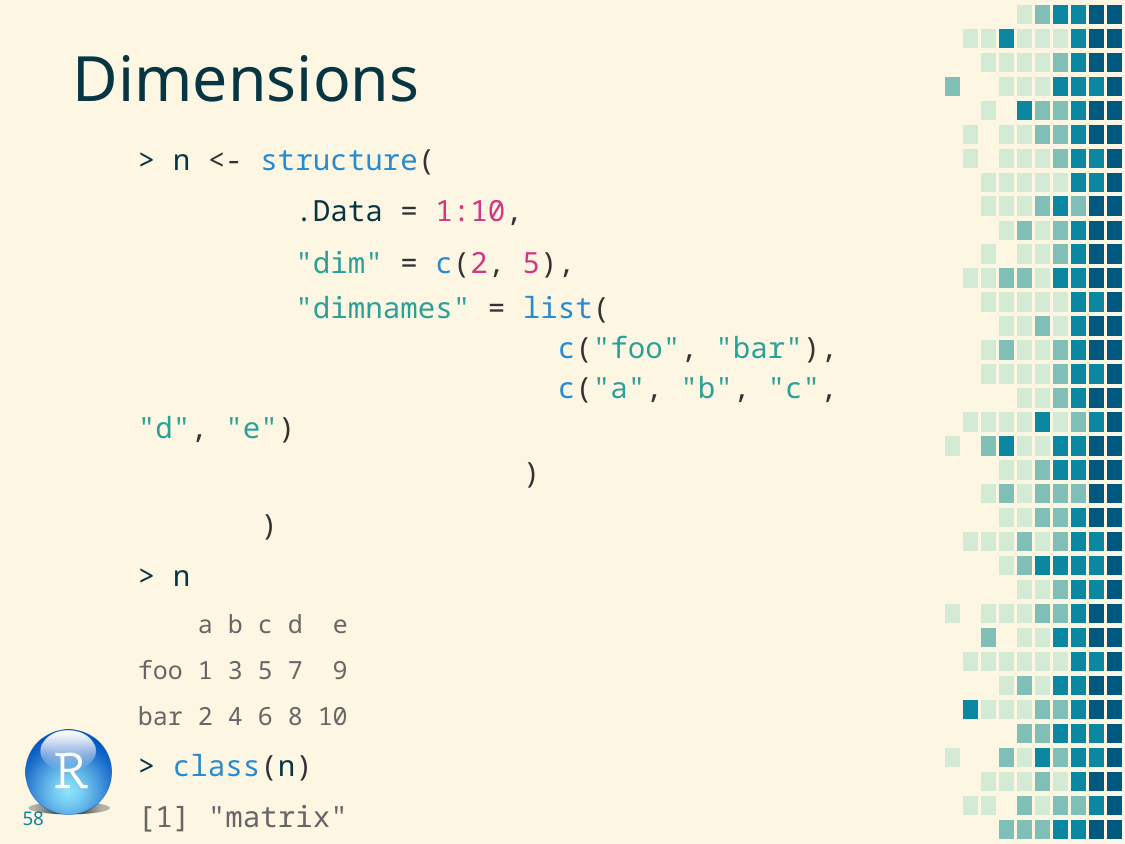

Dimensions
> n <- structure(
 .Data = 1:10,
 "dim" = c(2, 5),
 "dimnames" = list(
 c("foo", "bar"),
 c("a", "b", "c", "d", "e")
 )
 )
> n
 a b c d e
foo 1 3 5 7 9
bar 2 4 6 8 10
> class(n)
[1] "matrix"
> typeof(n)
[1] "integer"